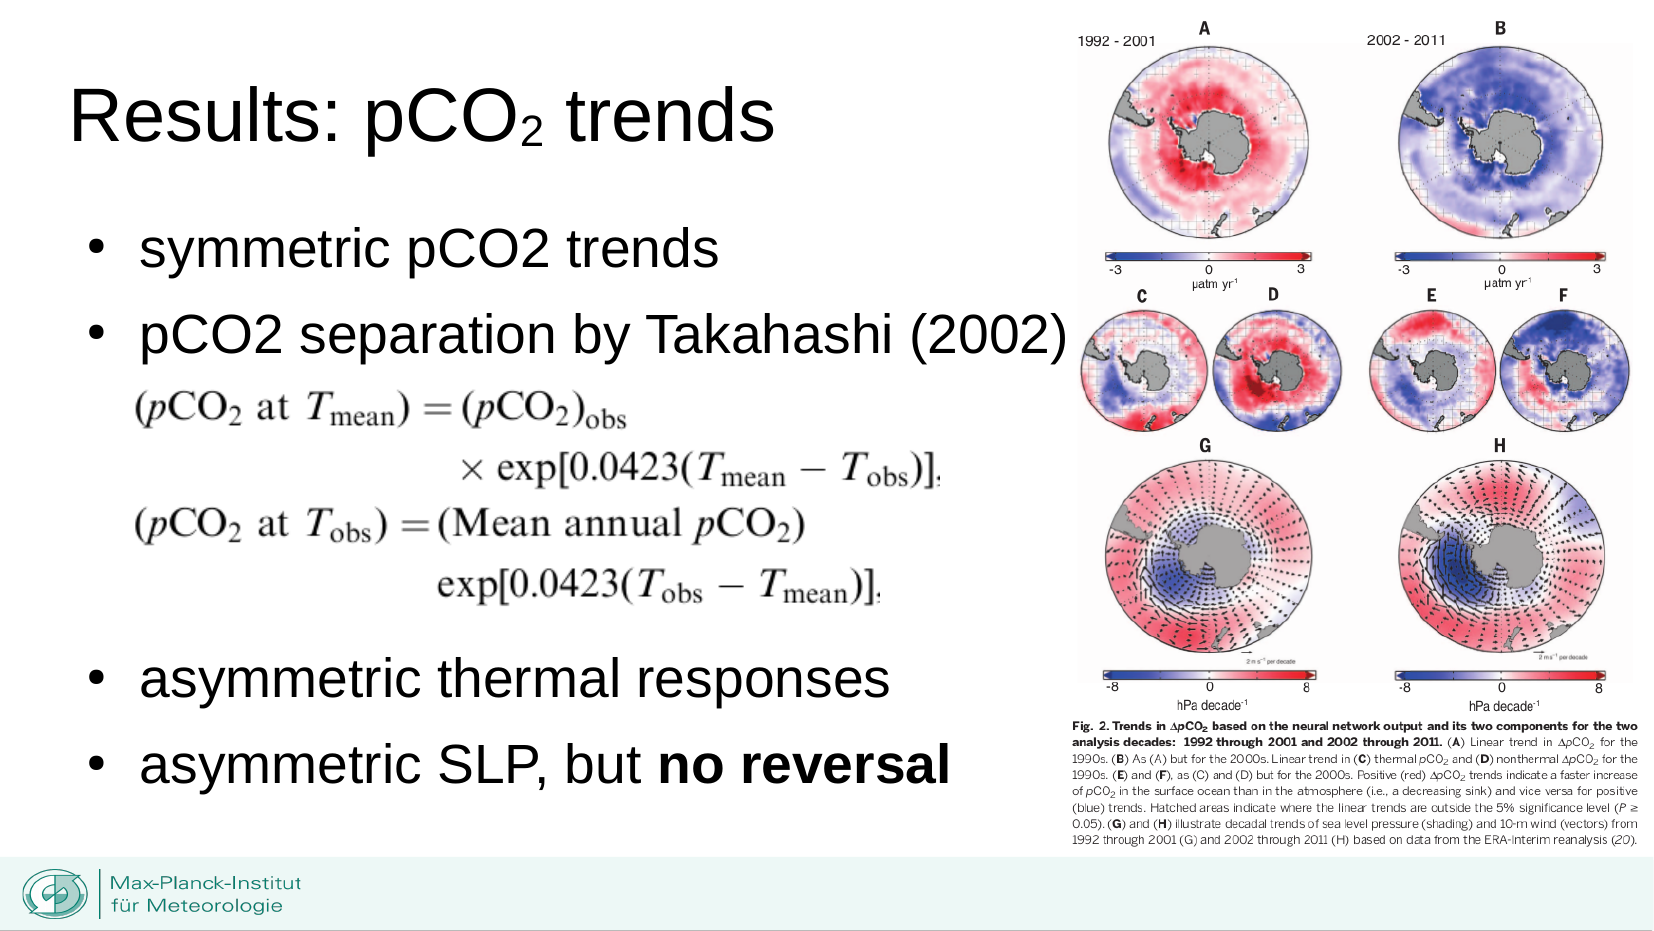

# Results: pCO2 trends
symmetric pCO2 trends
pCO2 separation by Takahashi (2002)
asymmetric thermal responses
asymmetric SLP, but no reversal